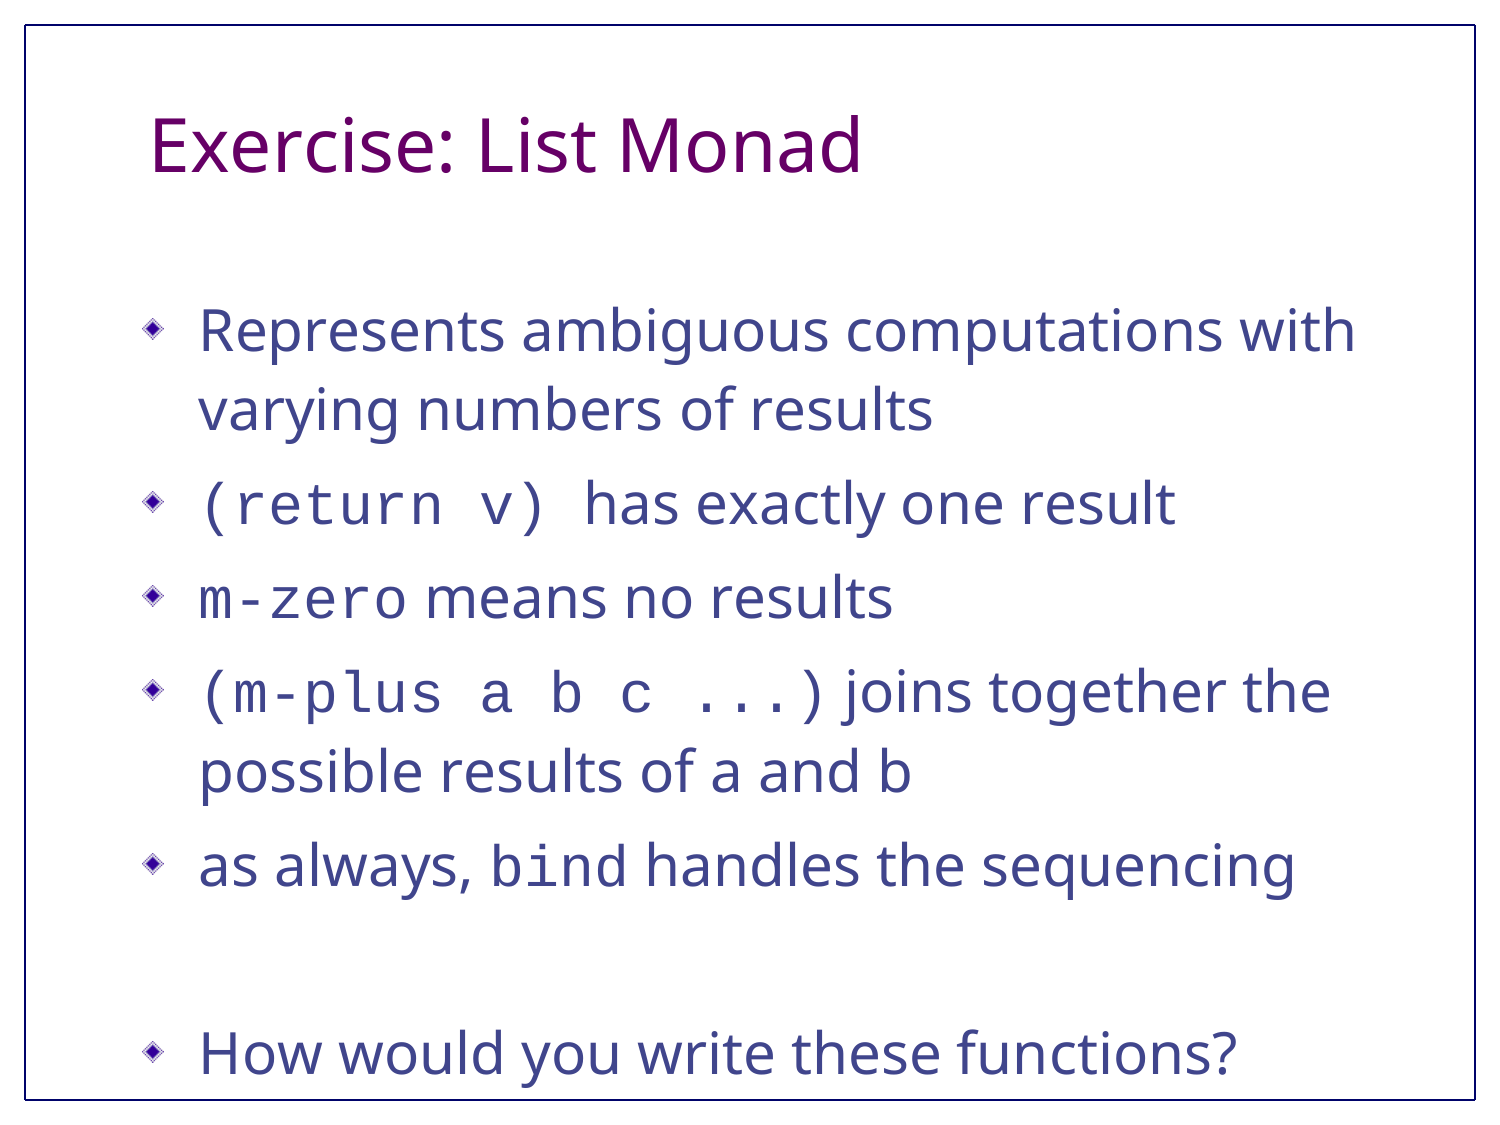

# Exercise: List Monad
Represents ambiguous computations with varying numbers of results
(return v) has exactly one result
m-zero means no results
(m-plus a b c ...) joins together the possible results of a and b
as always, bind handles the sequencing
How would you write these functions?